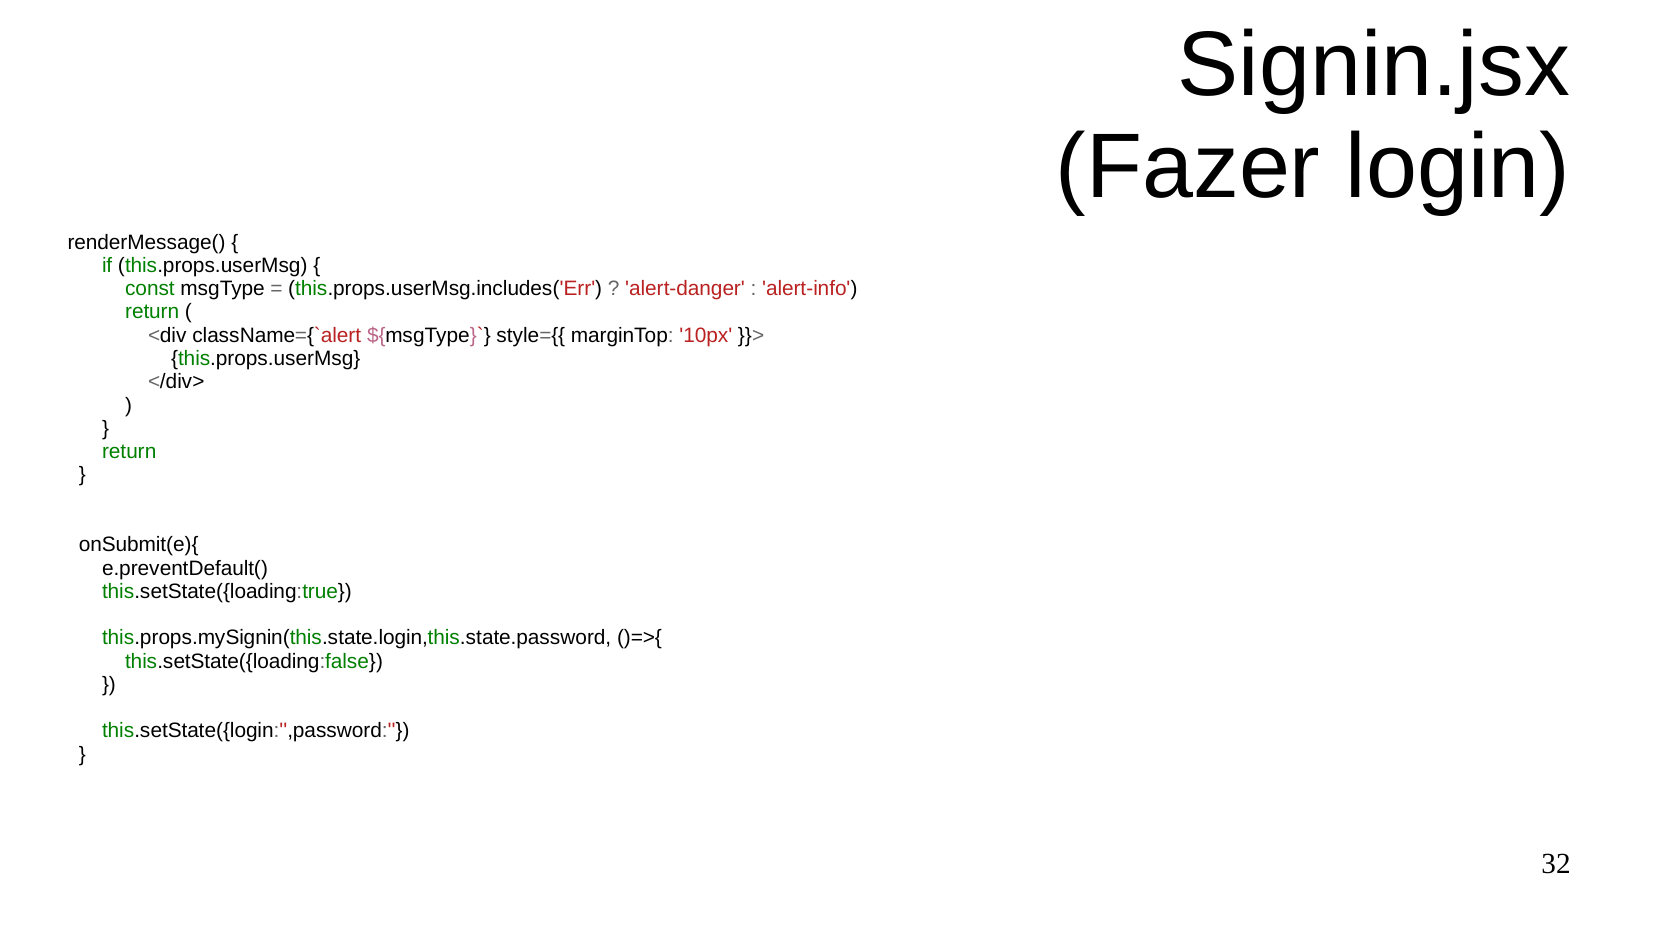

# Signin.jsx (Fazer login)
 renderMessage() {
 if (this.props.userMsg) {
 const msgType = (this.props.userMsg.includes('Err') ? 'alert-danger' : 'alert-info')
 return (
 <div className={`alert ${msgType}`} style={{ marginTop: '10px' }}>
 {this.props.userMsg}
 </div>
 )
 }
 return
 }
 onSubmit(e){
 e.preventDefault()
 this.setState({loading:true})
 this.props.mySignin(this.state.login,this.state.password, ()=>{
 this.setState({loading:false})
 })
 this.setState({login:'',password:''})
 }
32